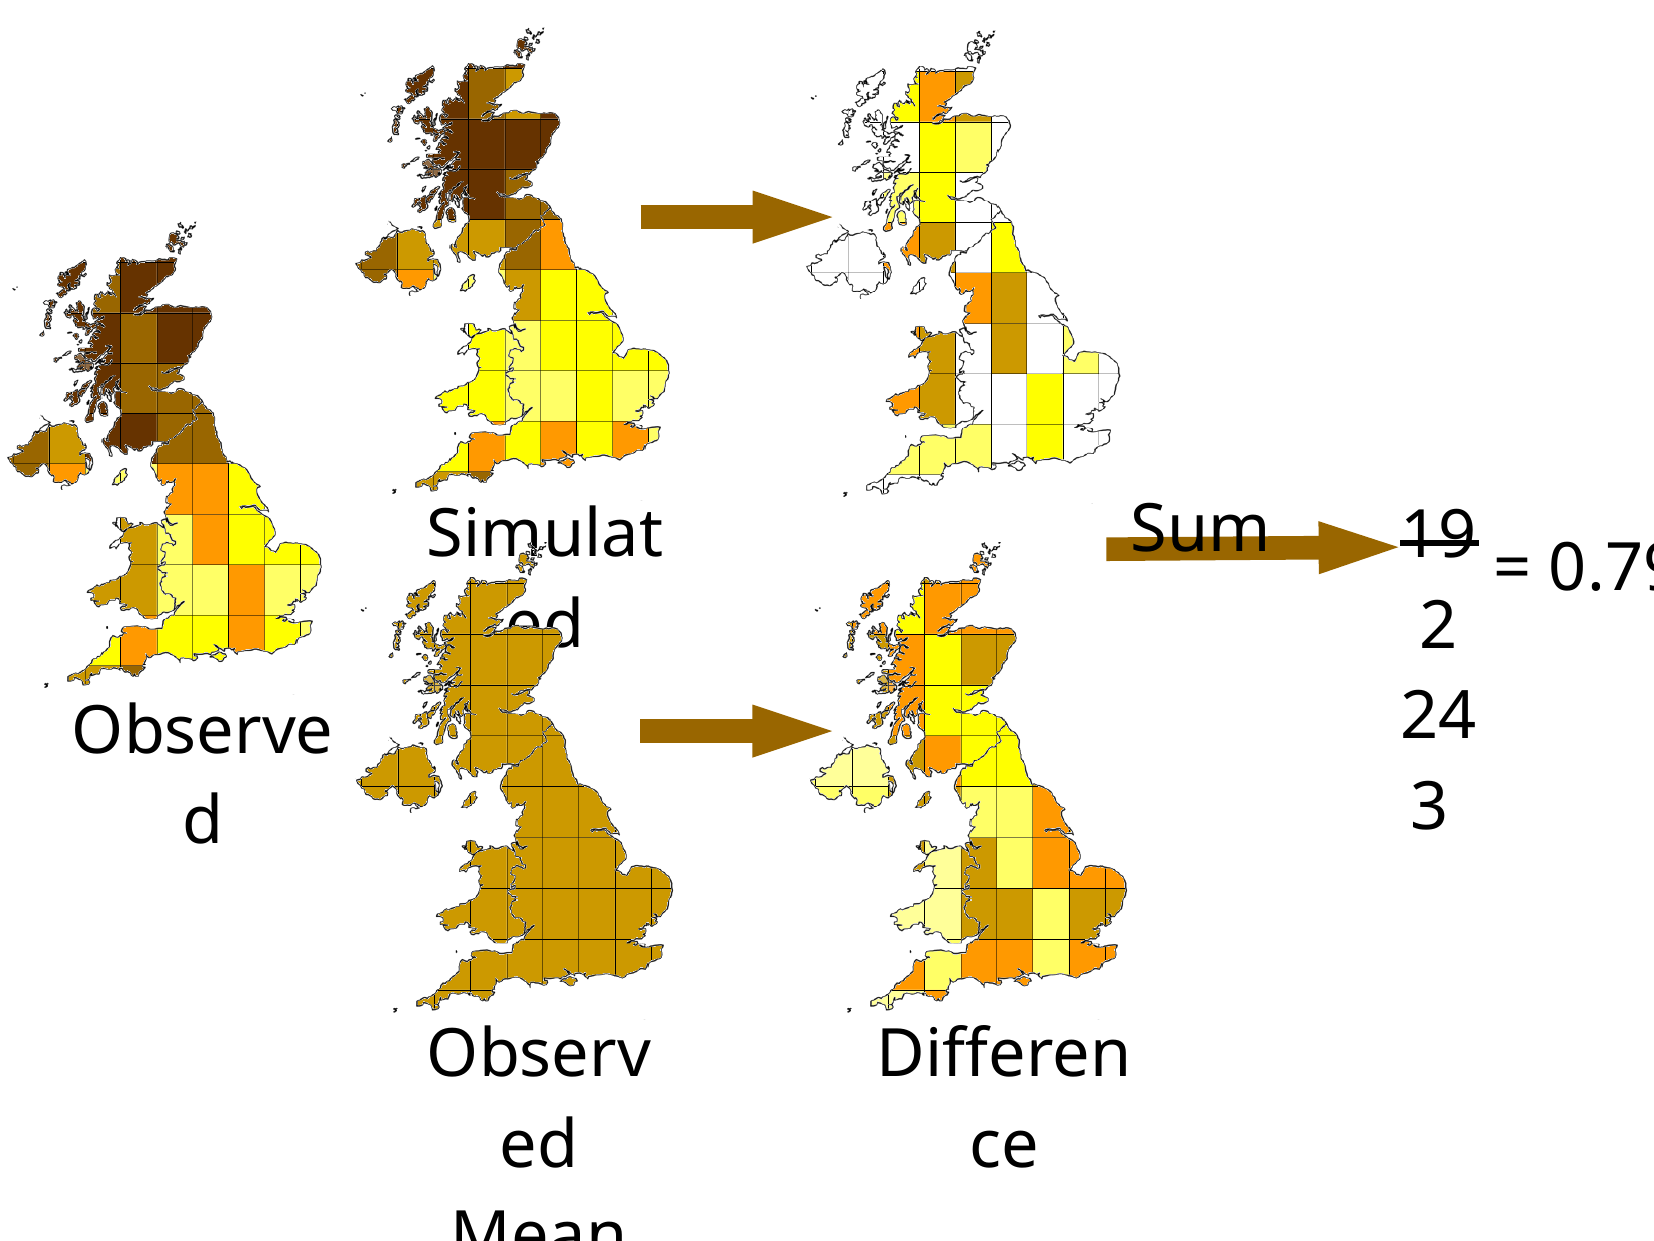

Sum
Simulated
192
243
= 0.79
Observed
Observed Mean
Difference